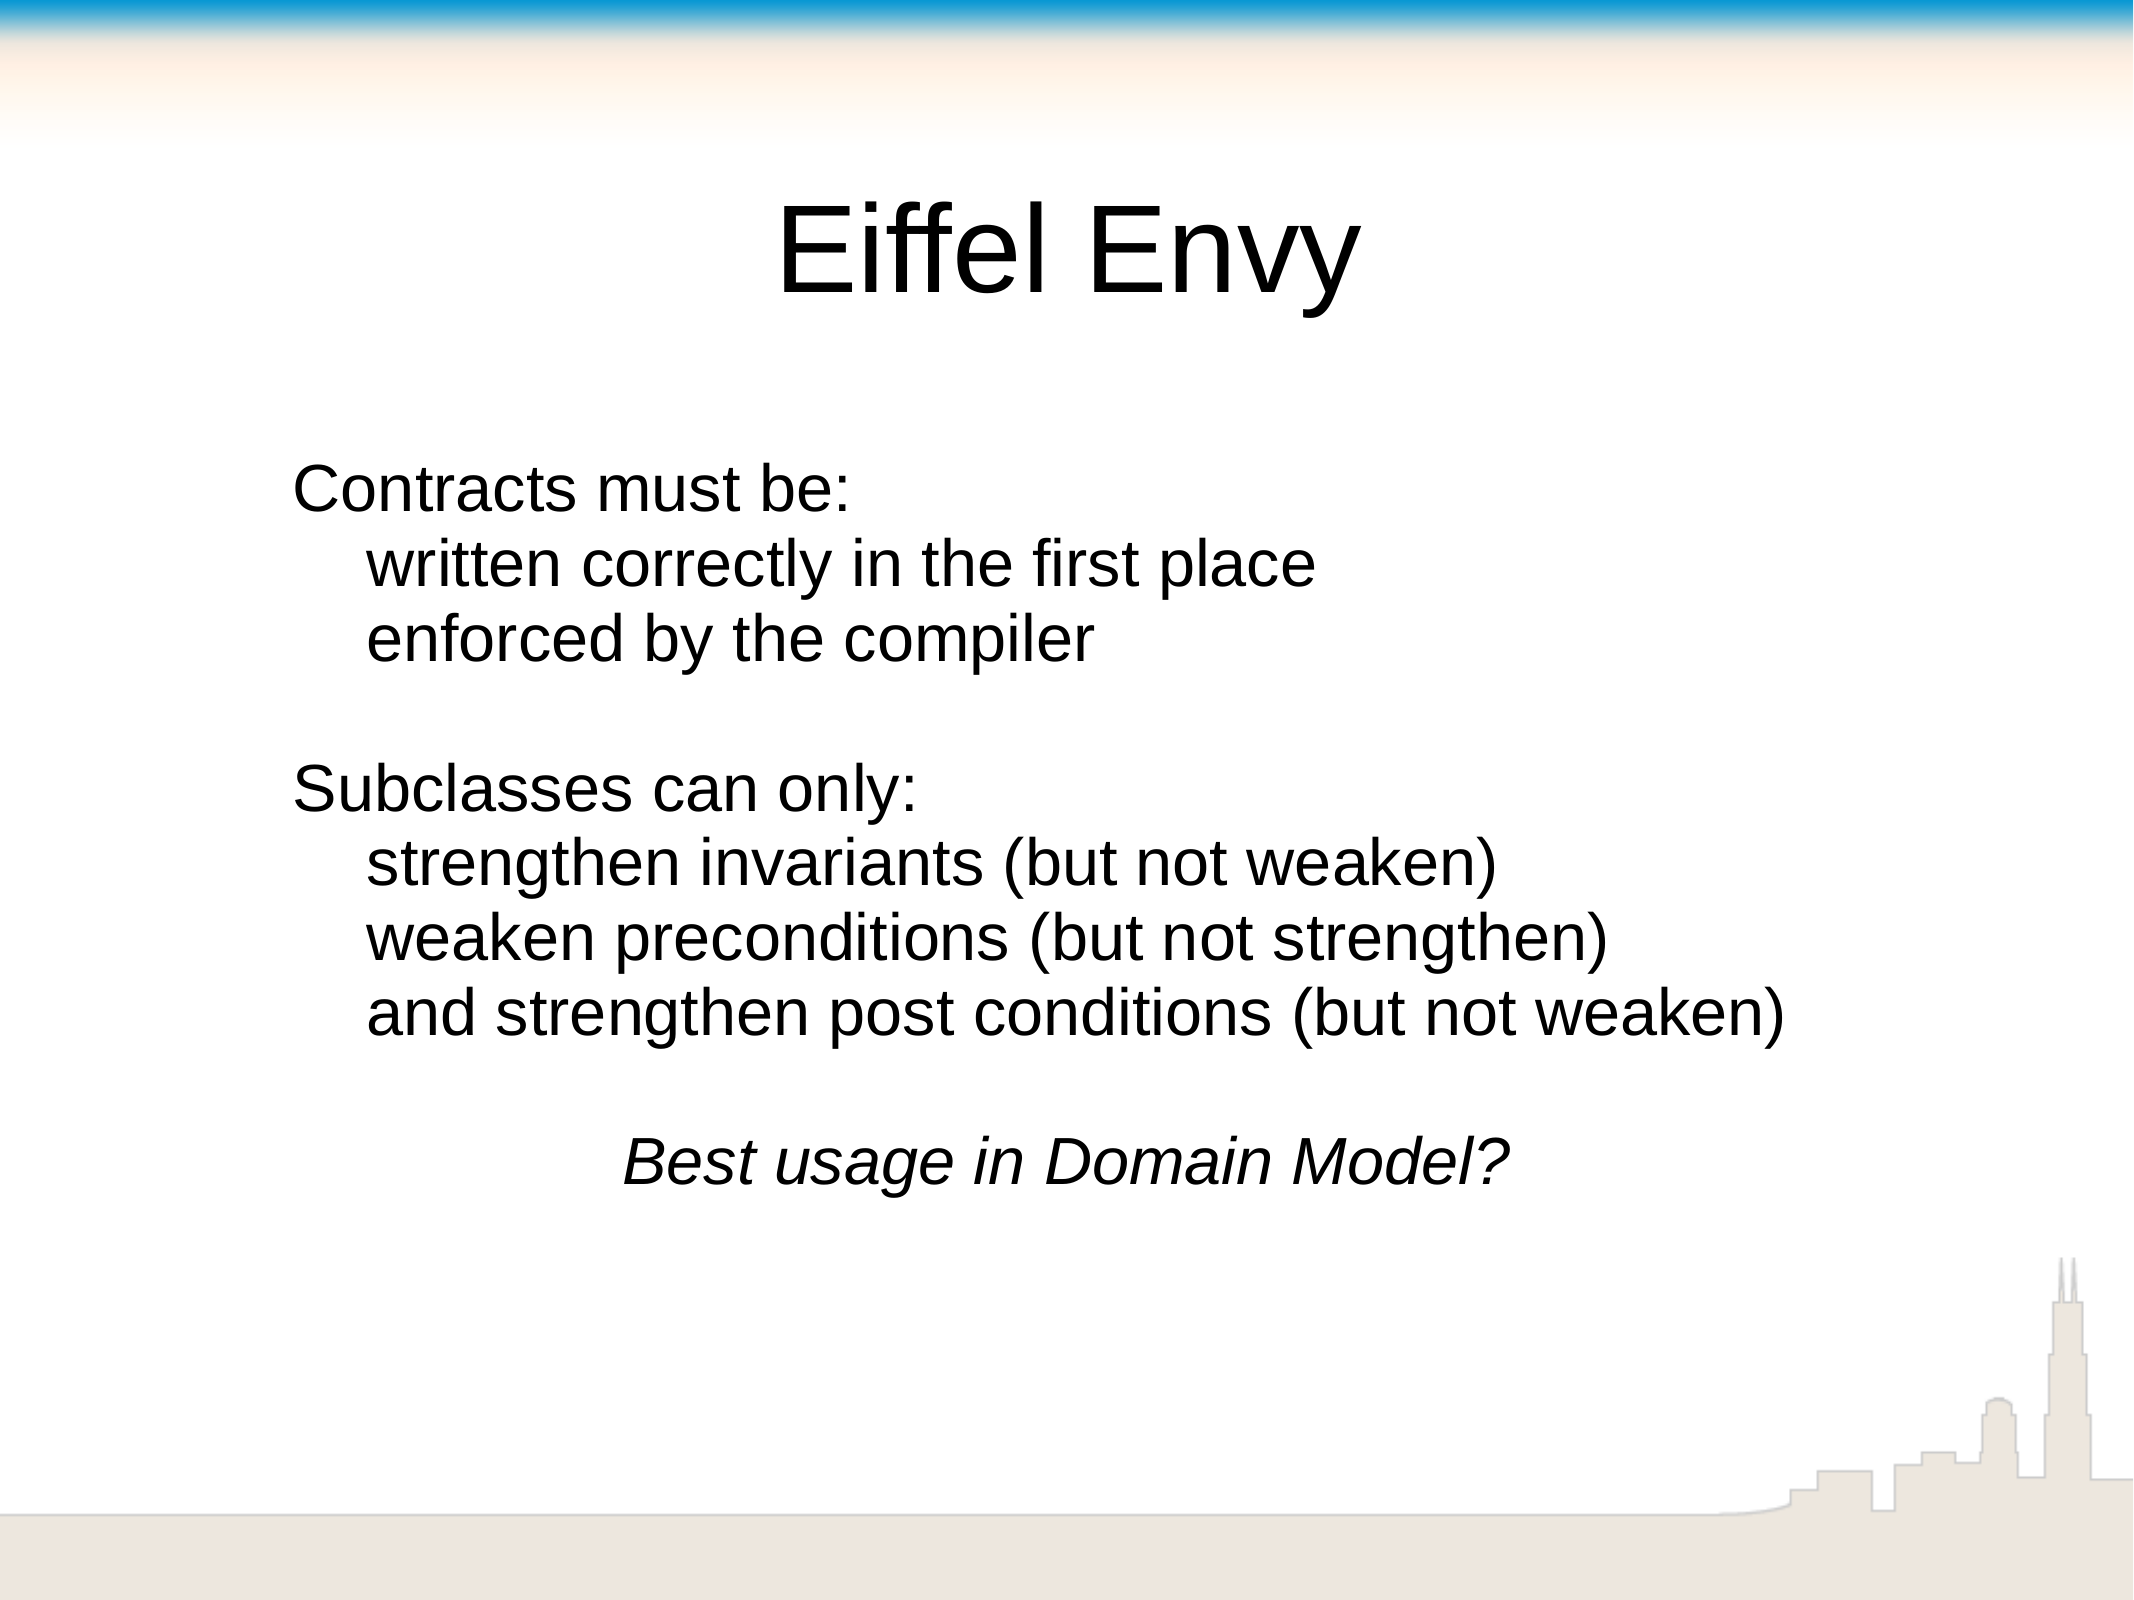

# Eiffel Envy
Contracts must be:
 written correctly in the first place
 enforced by the compiler
Subclasses can only:
 strengthen invariants (but not weaken)
 weaken preconditions (but not strengthen)
 and strengthen post conditions (but not weaken)
Best usage in Domain Model?